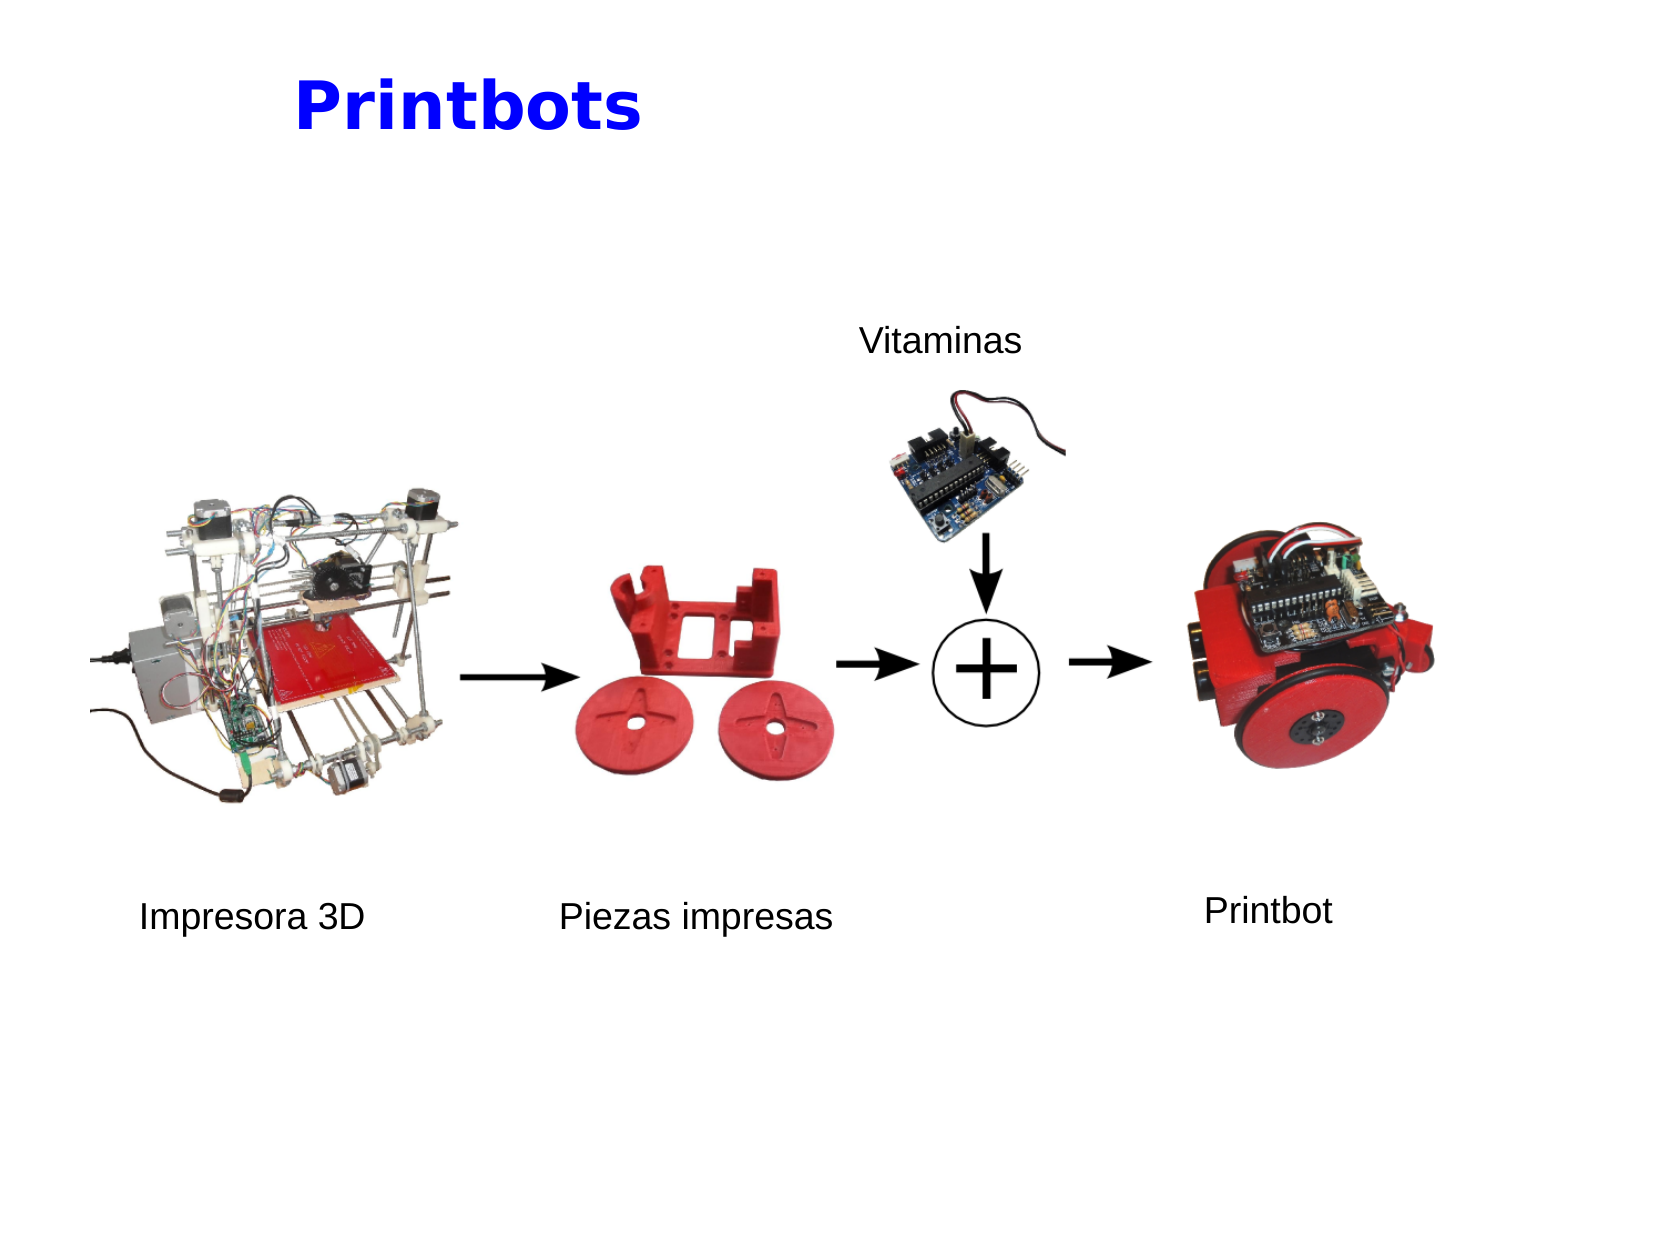

Printbots
Vitaminas
Printbot
Impresora 3D
Piezas impresas